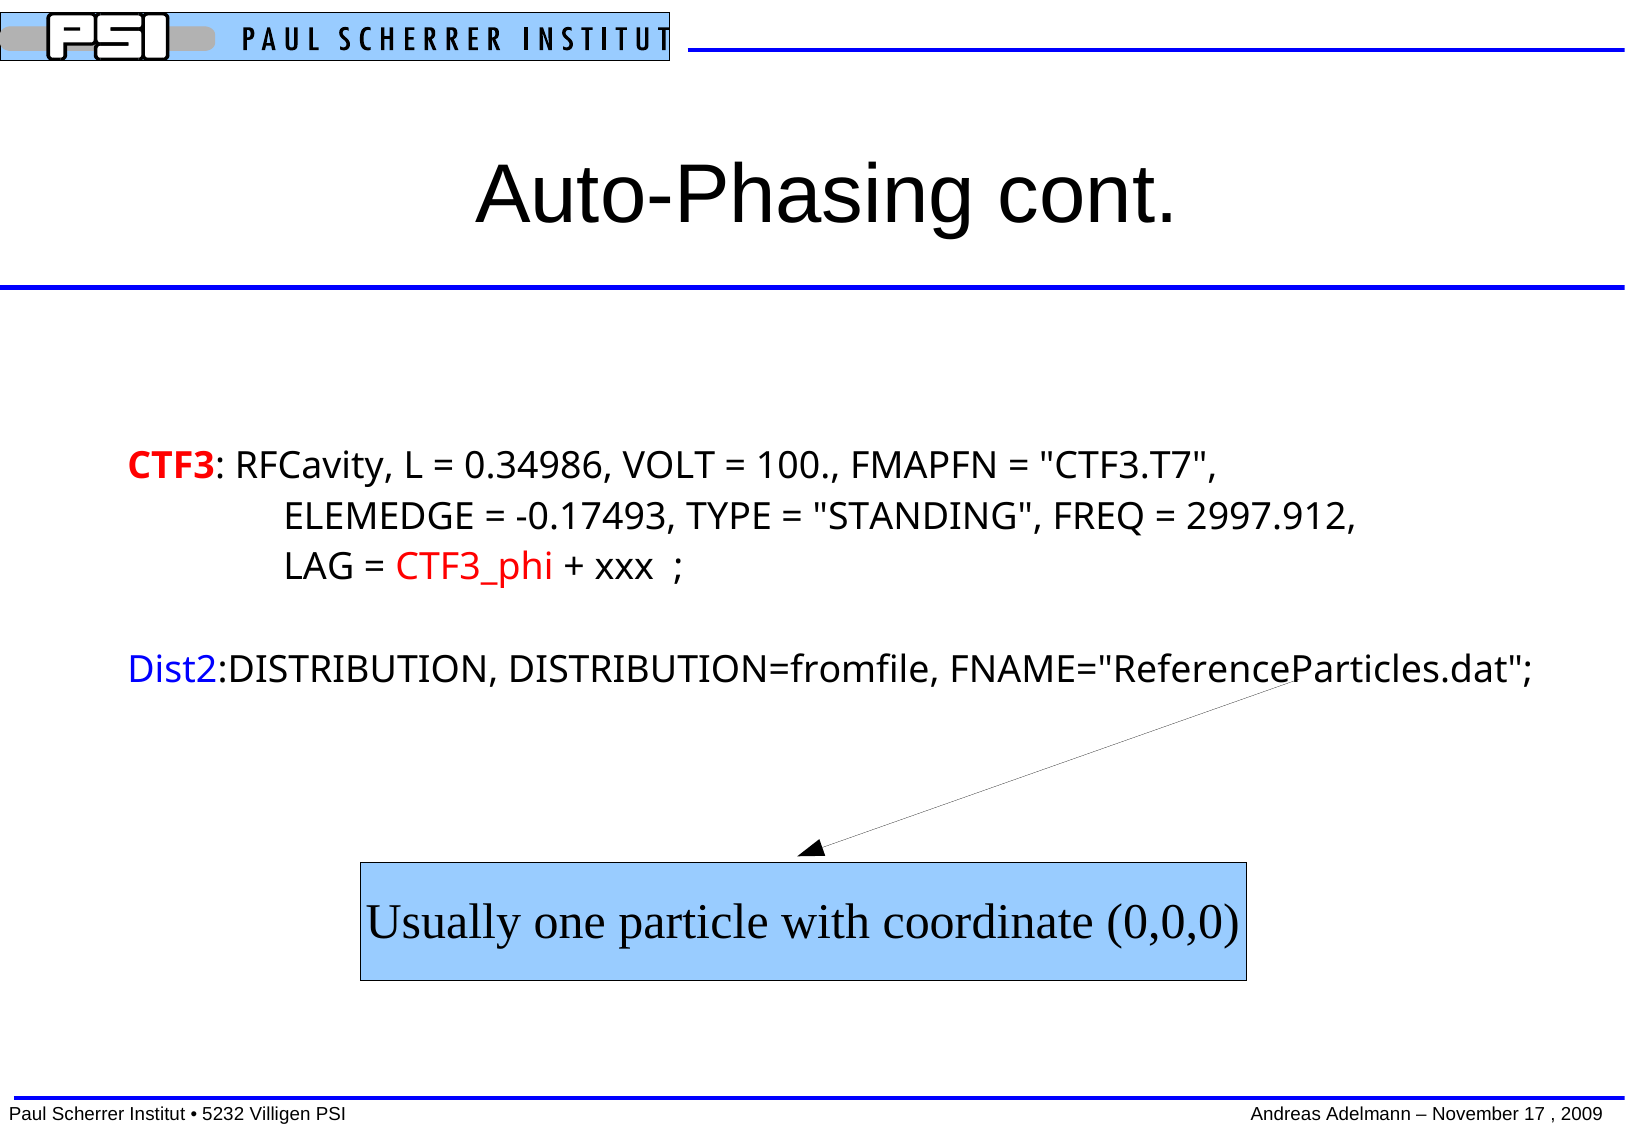

# Auto-Phasing cont.
CTF3: RFCavity, L = 0.34986, VOLT = 100., FMAPFN = "CTF3.T7",
 ELEMEDGE = -0.17493, TYPE = "STANDING", FREQ = 2997.912,
 LAG = CTF3_phi + xxx ;
Dist2:DISTRIBUTION, DISTRIBUTION=fromfile, FNAME="ReferenceParticles.dat";
Usually one particle with coordinate (0,0,0)